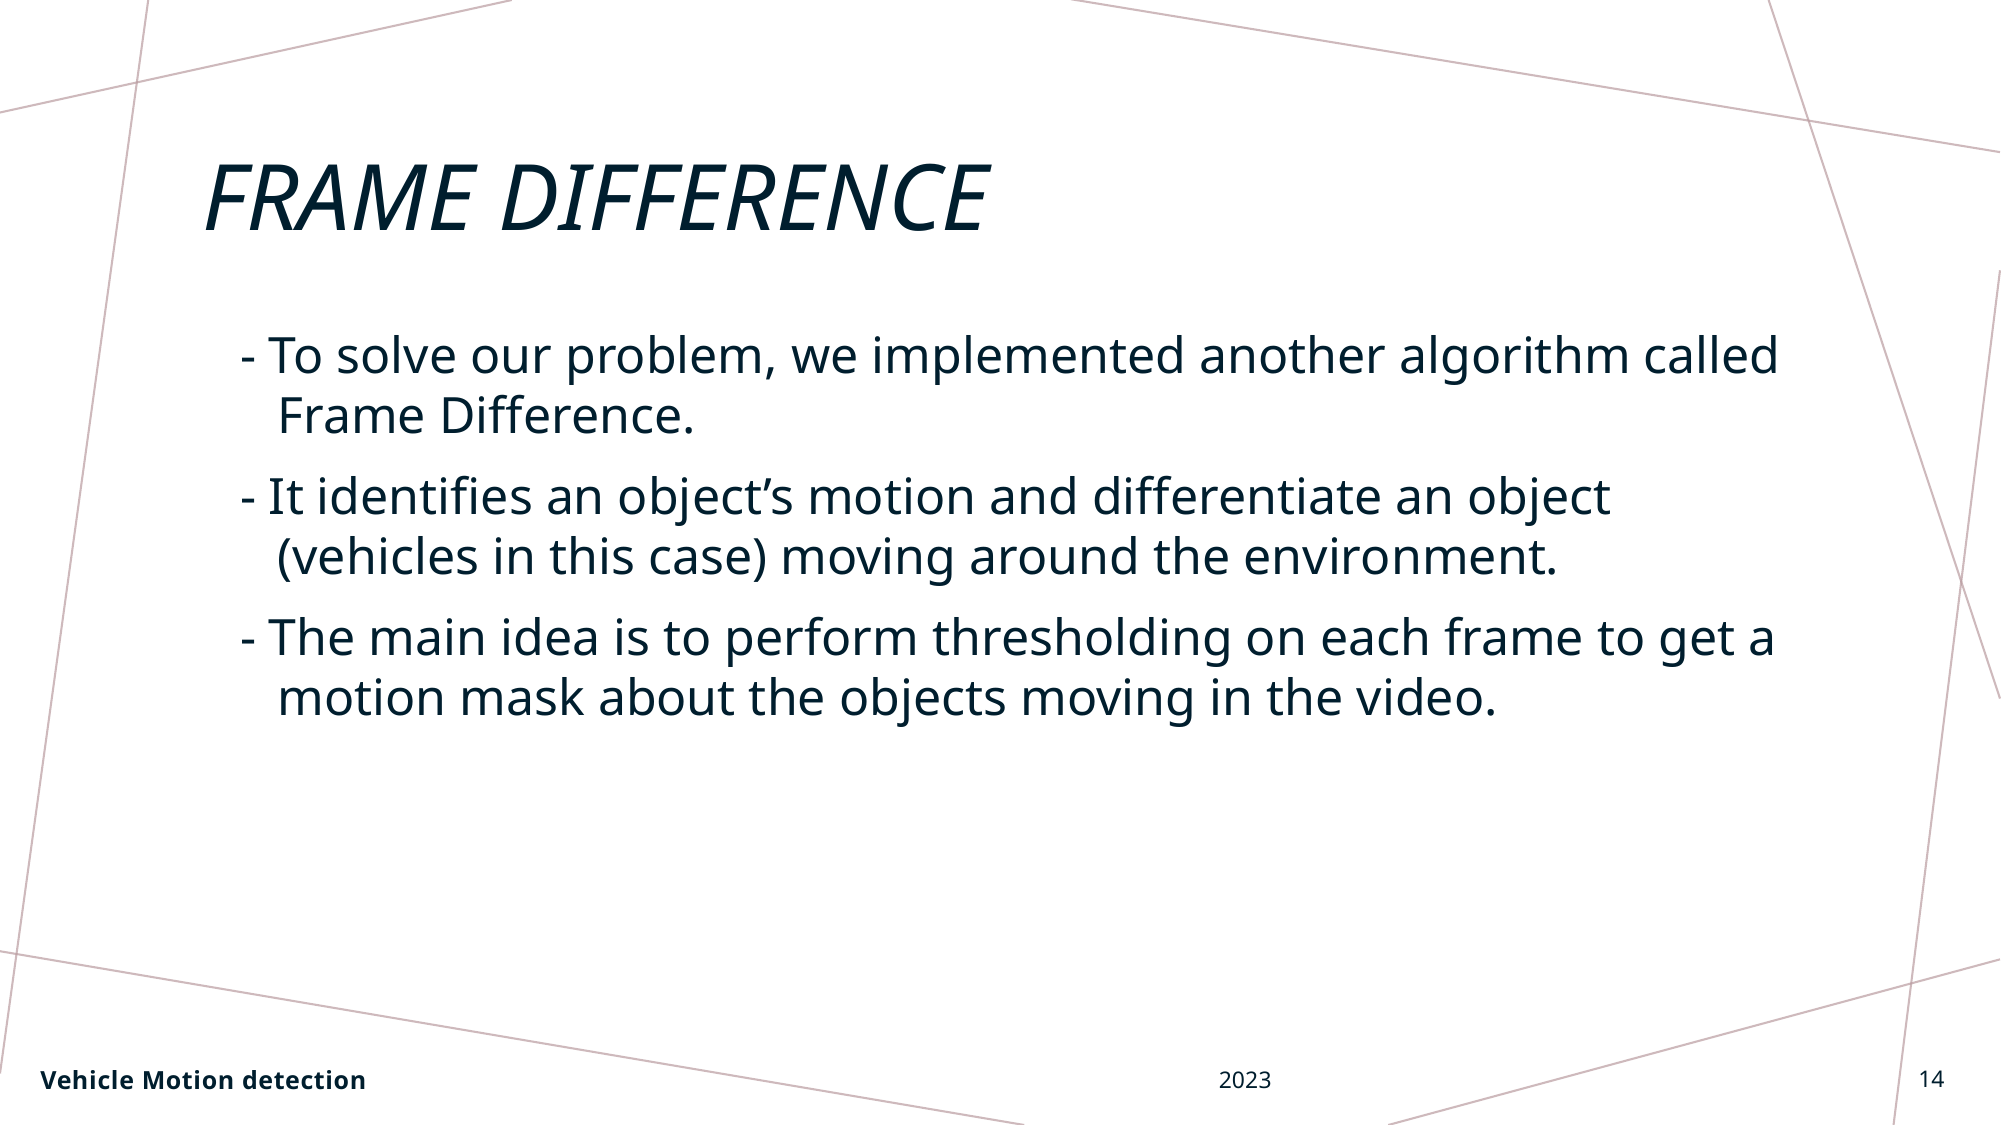

# Frame difference
- To solve our problem, we implemented another algorithm called Frame Difference.
- It identifies an object’s motion and differentiate an object (vehicles in this case) moving around the environment.
- The main idea is to perform thresholding on each frame to get a motion mask about the objects moving in the video.
Vehicle Motion detection
2023